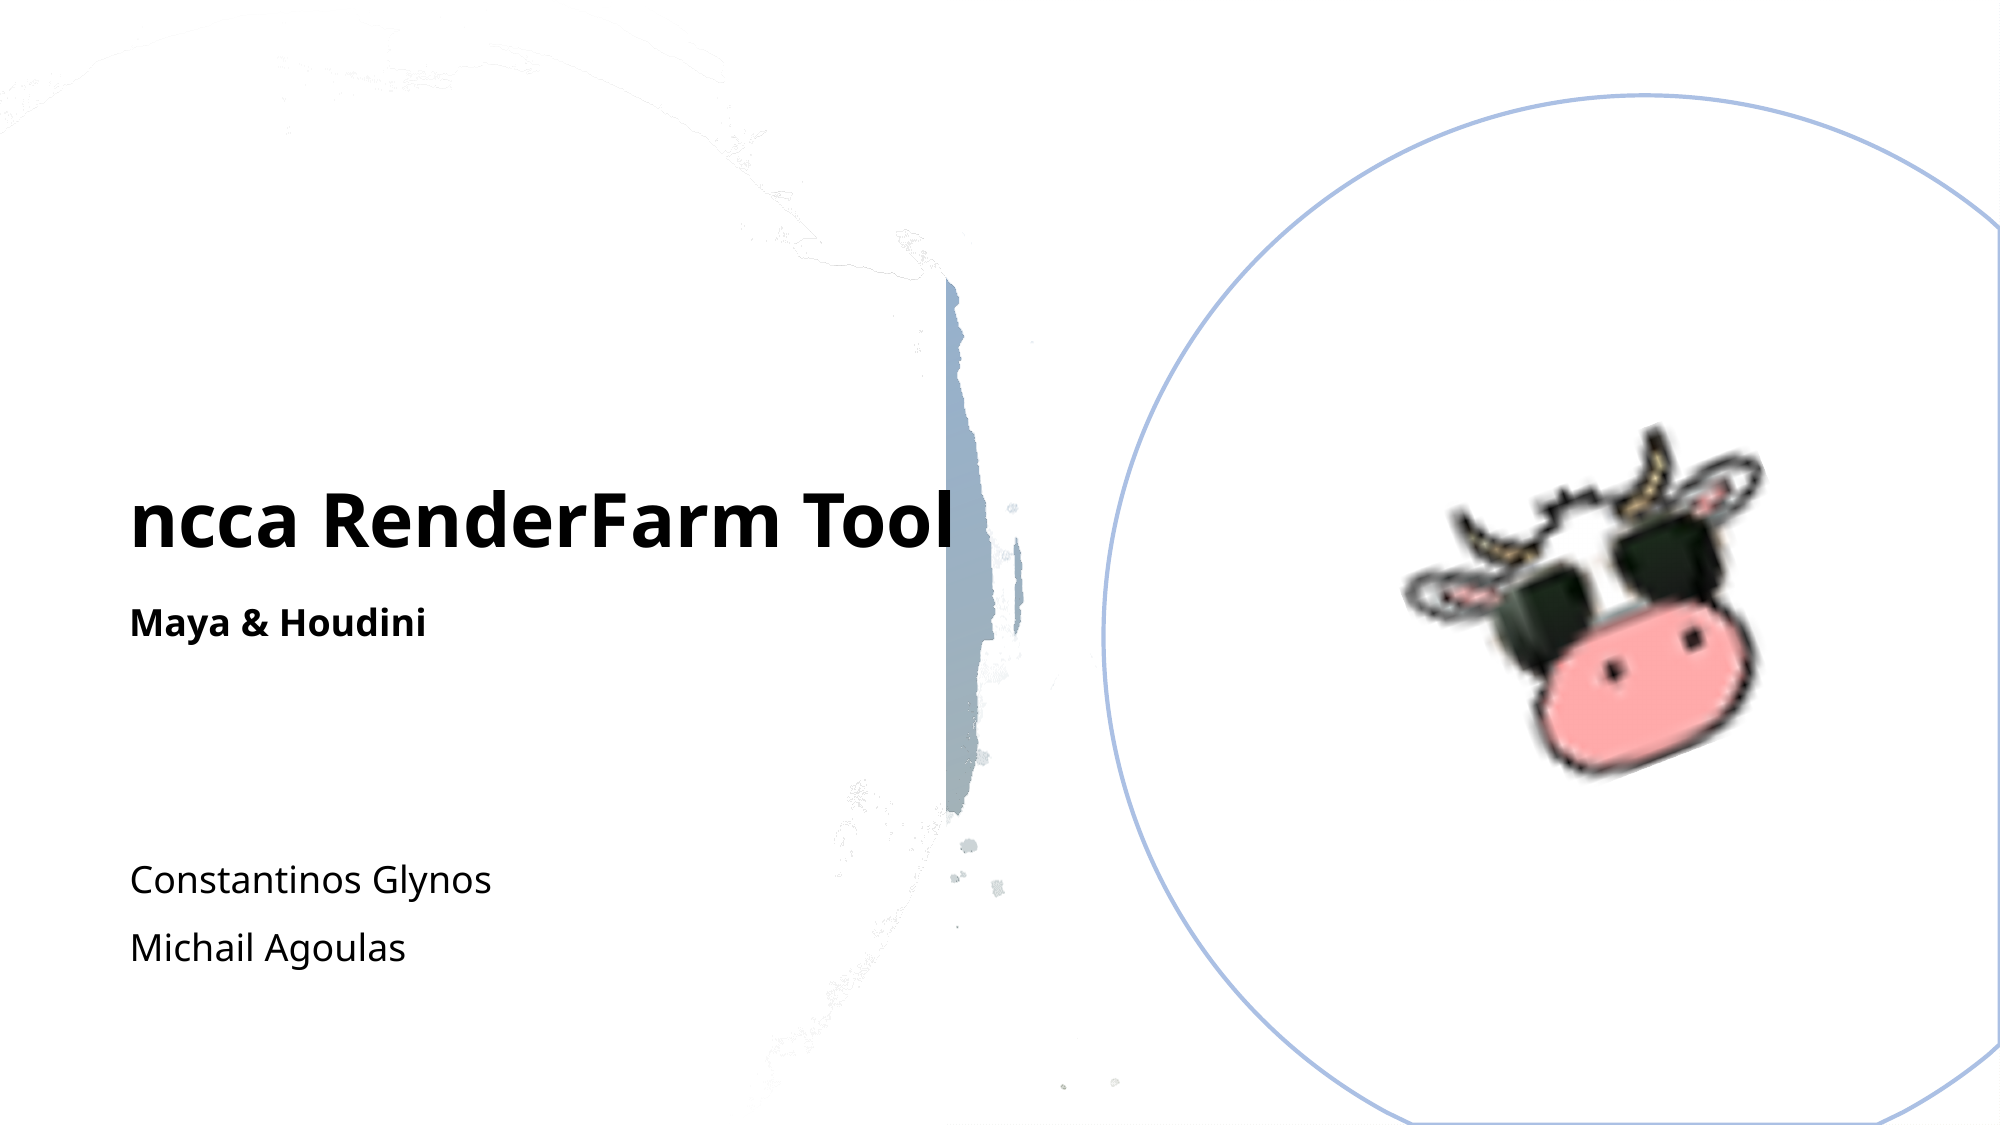

ncca RenderFarm Tool
Maya & Houdini
Constantinos Glynos
Michail Agoulas